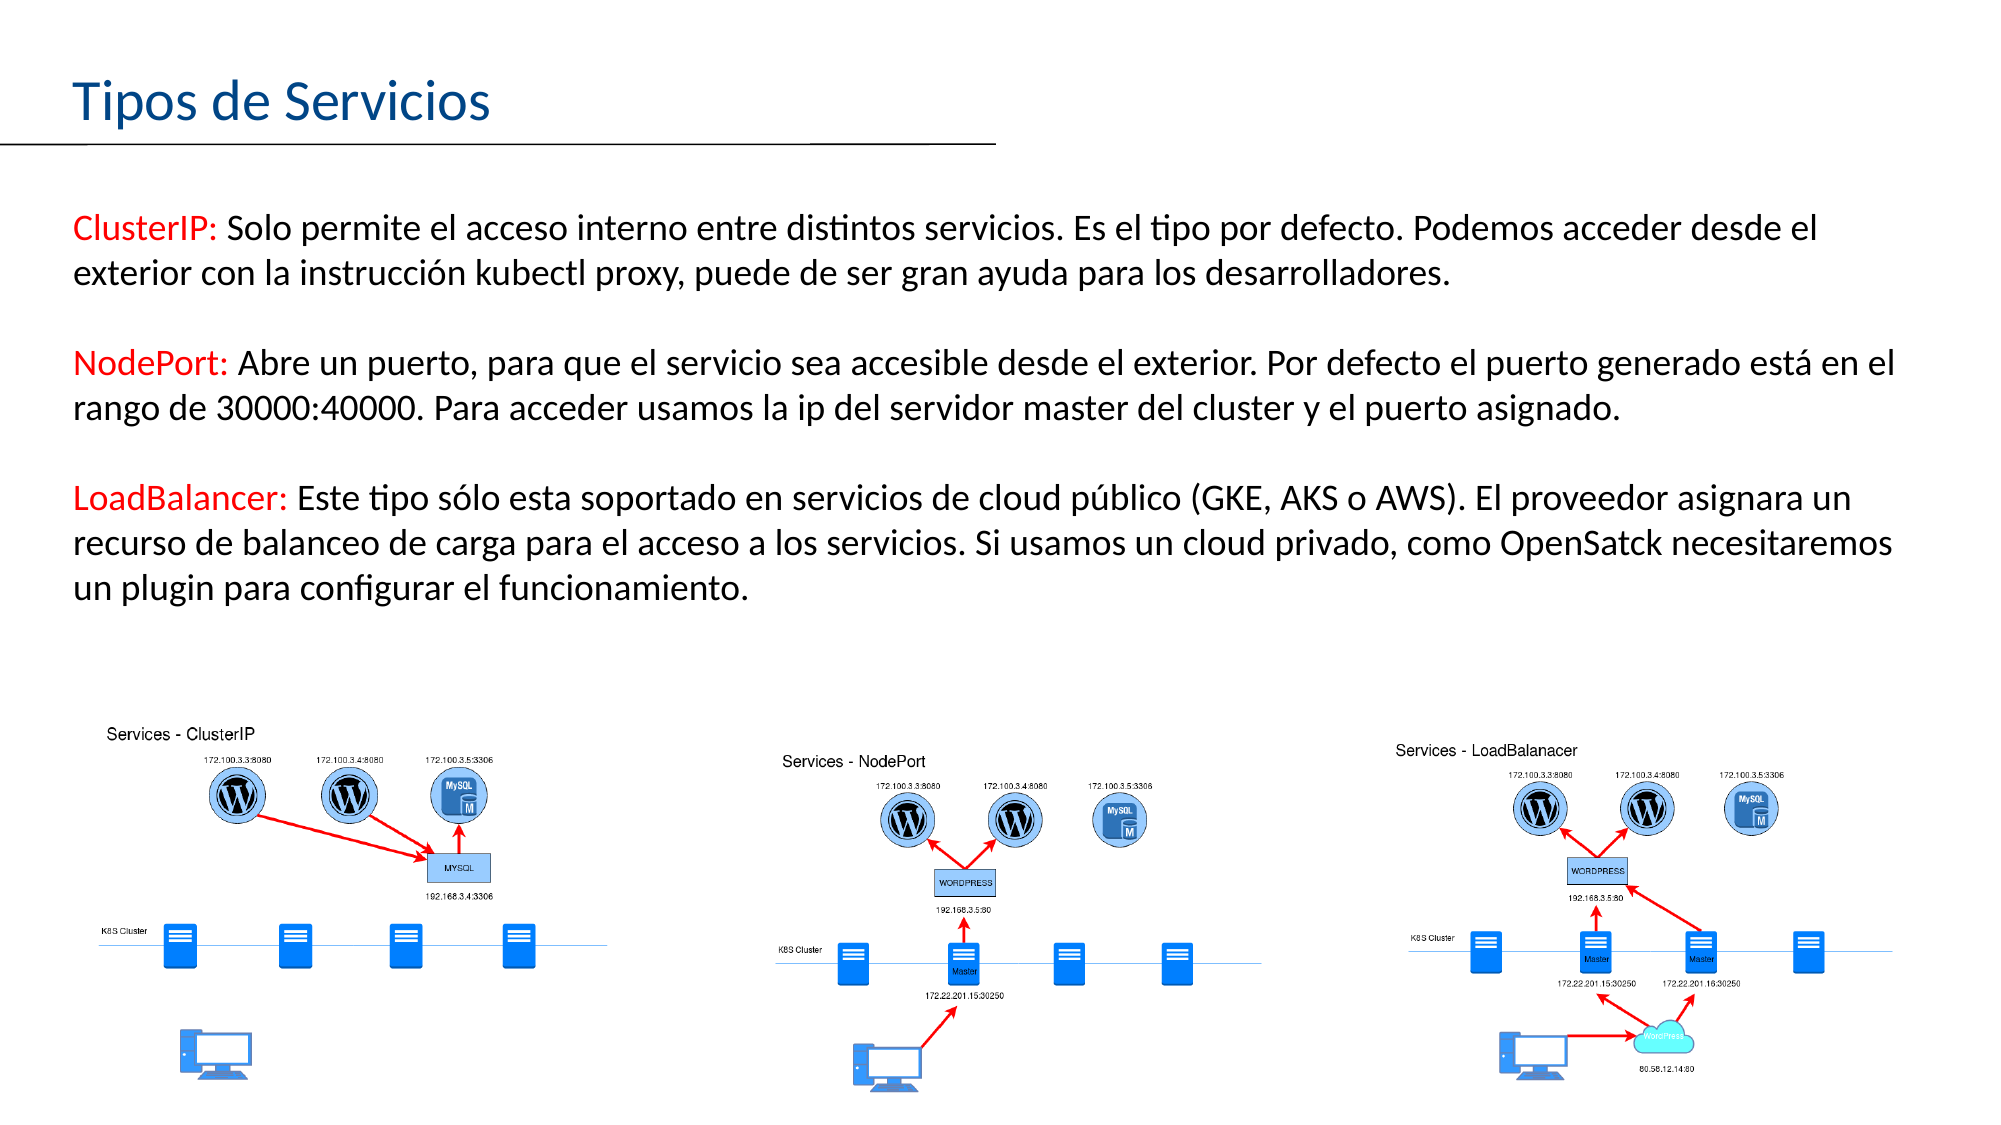

Tipos de Servicios
ClusterIP: Solo permite el acceso interno entre distintos servicios. Es el tipo por defecto. Podemos acceder desde el exterior con la instrucción kubectl proxy, puede de ser gran ayuda para los desarrolladores.
NodePort: Abre un puerto, para que el servicio sea accesible desde el exterior. Por defecto el puerto generado está en el rango de 30000:40000. Para acceder usamos la ip del servidor master del cluster y el puerto asignado.
LoadBalancer: Este tipo sólo esta soportado en servicios de cloud público (GKE, AKS o AWS). El proveedor asignara un recurso de balanceo de carga para el acceso a los servicios. Si usamos un cloud privado, como OpenSatck necesitaremos un plugin para configurar el funcionamiento.